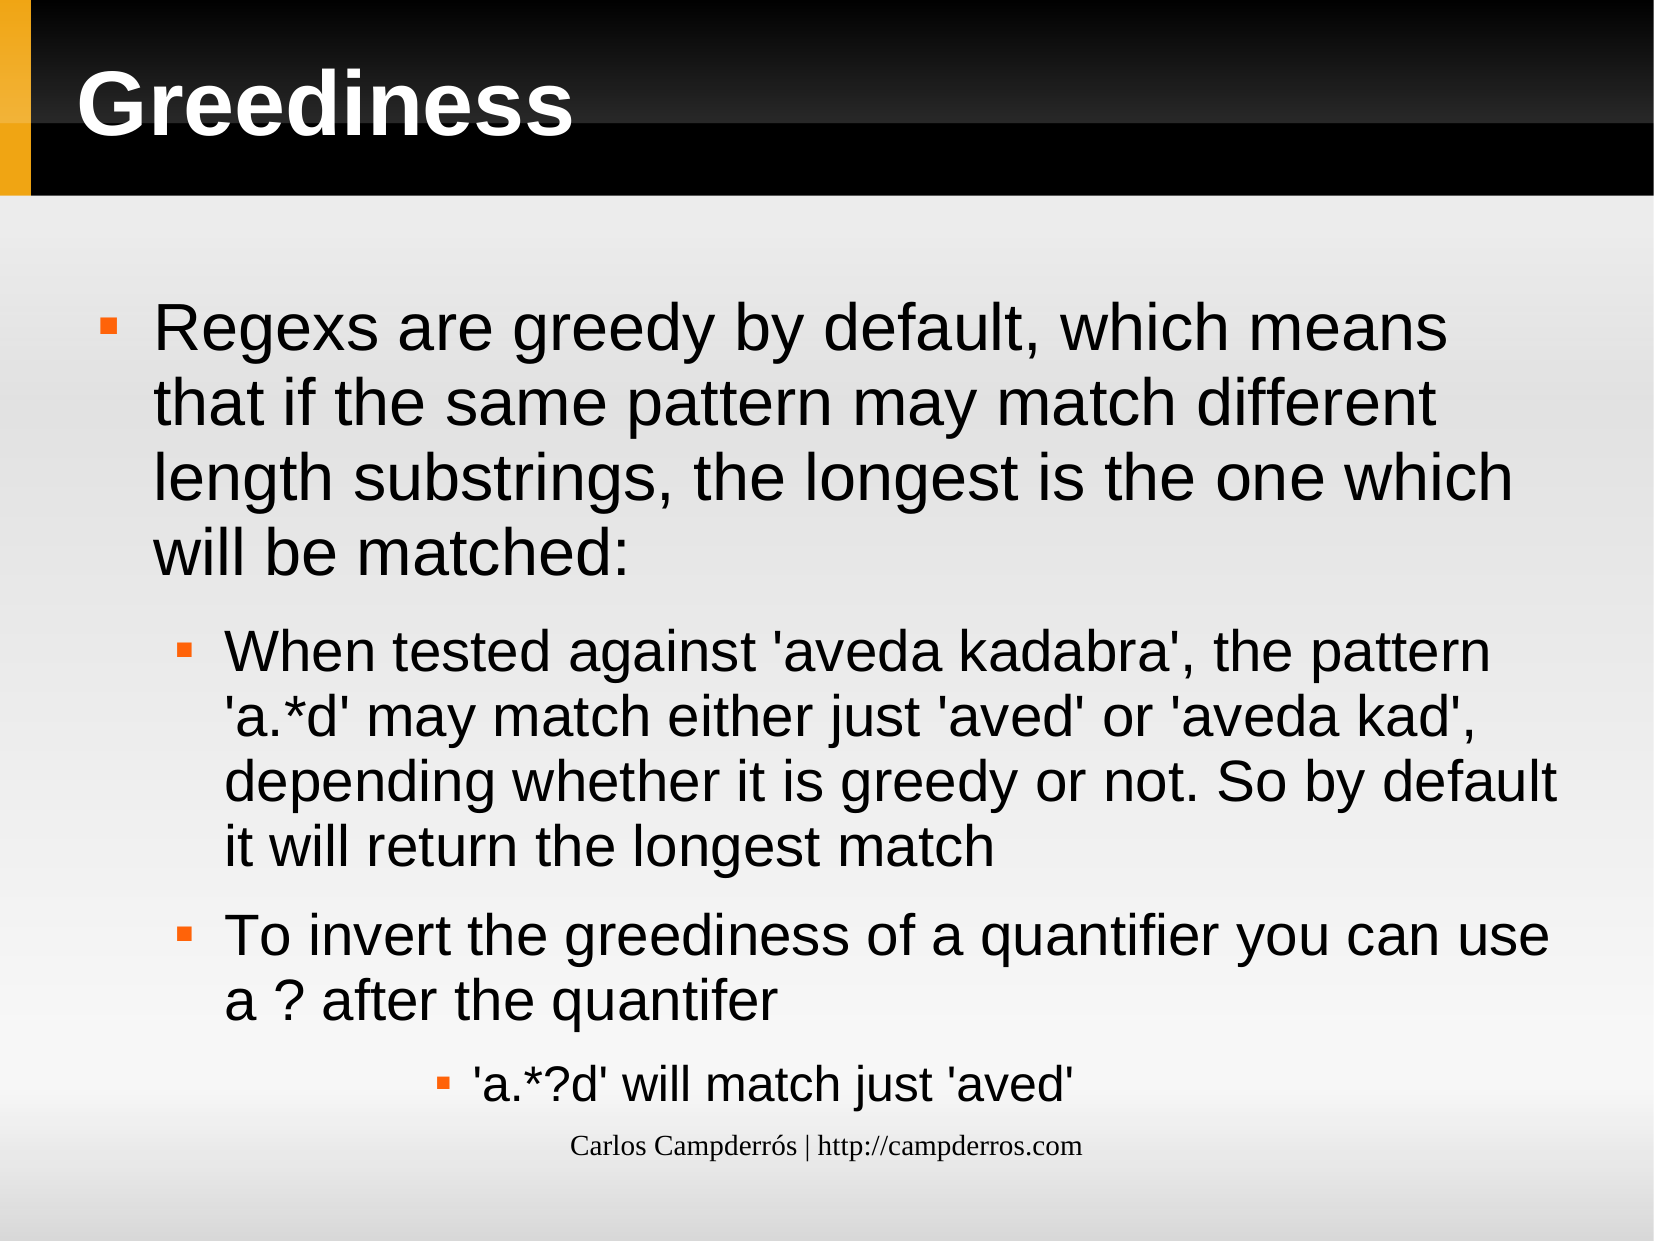

# Greediness
Regexs are greedy by default, which means that if the same pattern may match different length substrings, the longest is the one which will be matched:
When tested against 'aveda kadabra', the pattern 'a.*d' may match either just 'aved' or 'aveda kad', depending whether it is greedy or not. So by default it will return the longest match
To invert the greediness of a quantifier you can use a ? after the quantifer
'a.*?d' will match just 'aved'
Carlos Campderrós | http://campderros.com